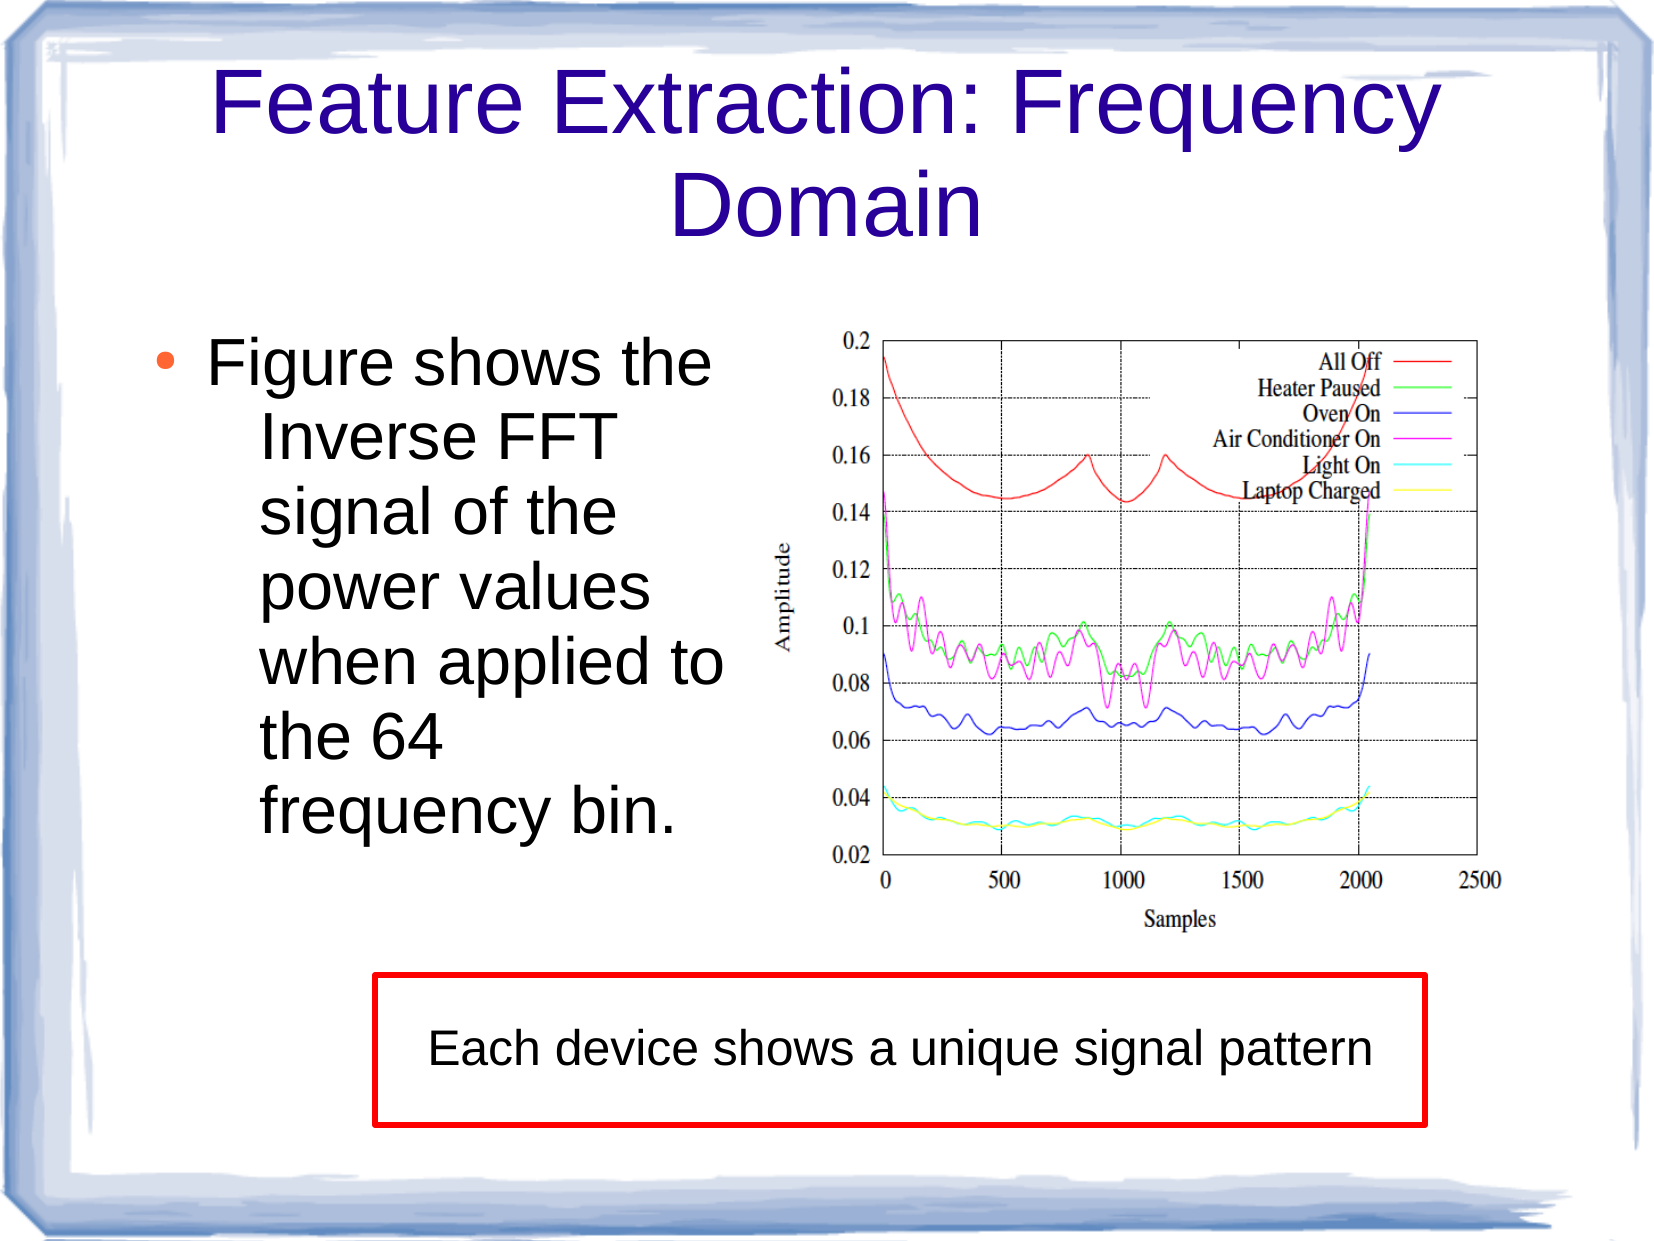

# Feature Extraction: Frequency Domain
Figure shows the Inverse FFT signal of the power values when applied to the 64 frequency bin.
Each device shows a unique signal pattern